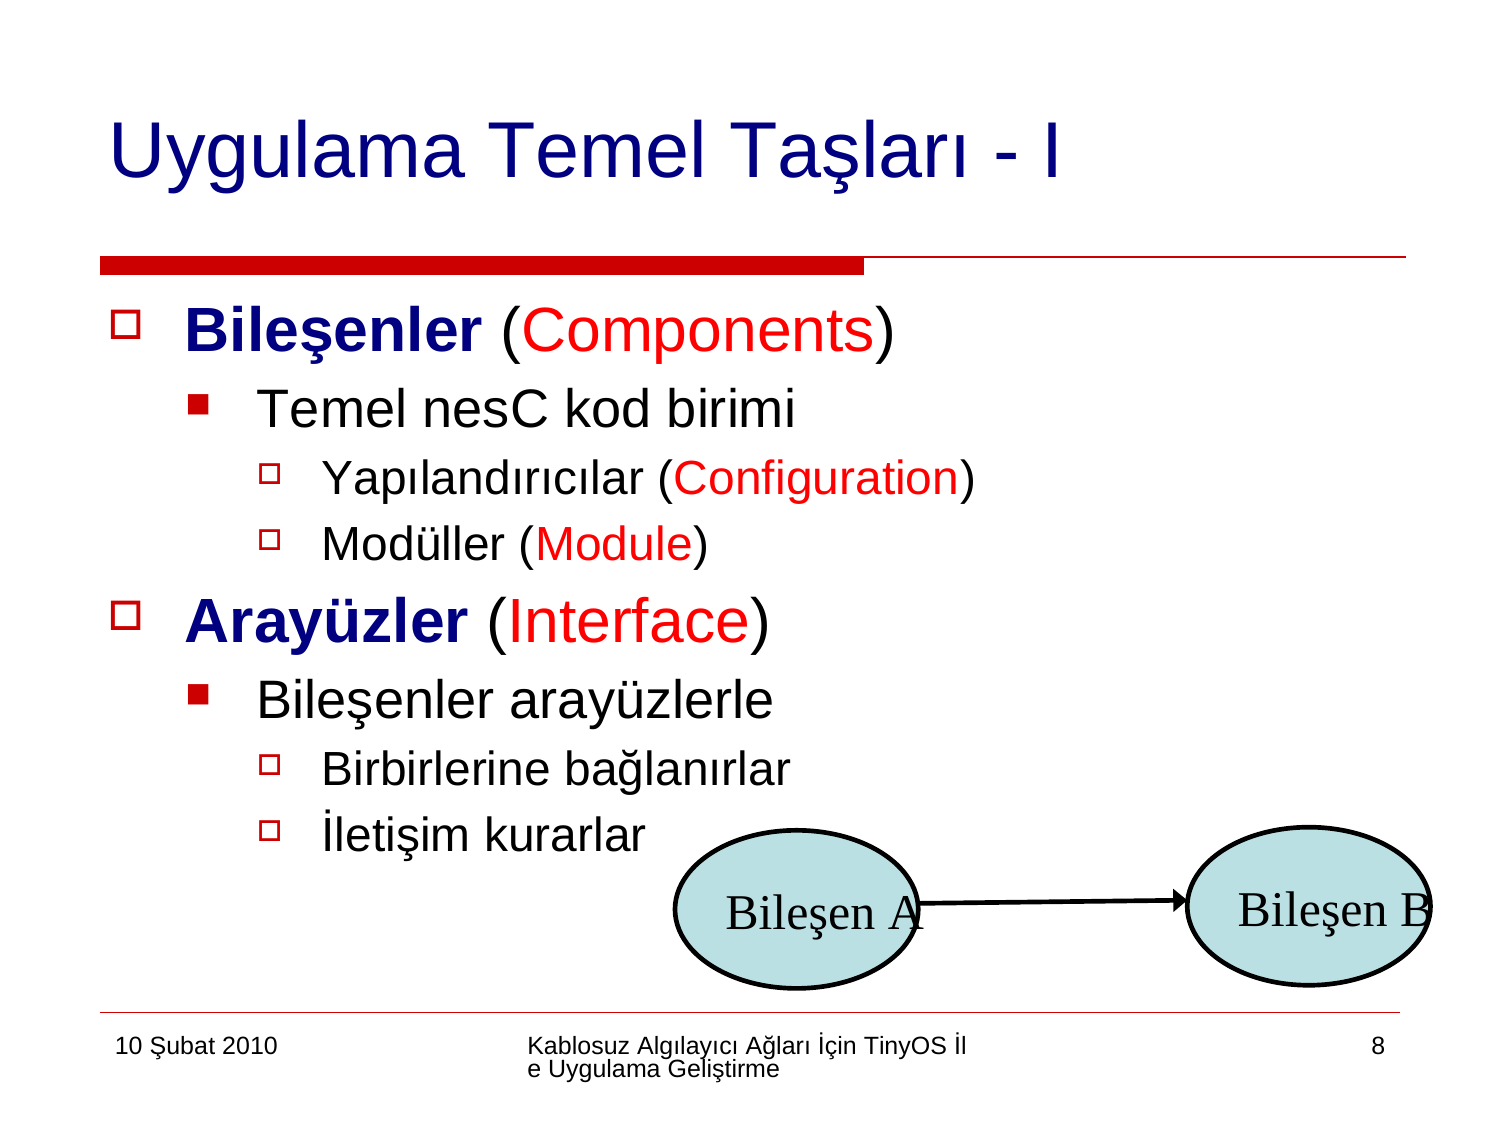

# Uygulama Temel Taşları - I
Bileşenler (Components)
Temel nesC kod birimi
Yapılandırıcılar (Configuration)
Modüller (Module)
Arayüzler (Interface)
Bileşenler arayüzlerle
Birbirlerine bağlanırlar
İletişim kurarlar
Bileşen B
Bileşen A
10 Şubat 2010
Kablosuz Algılayıcı Ağları İçin TinyOS İle Uygulama Geliştirme
8